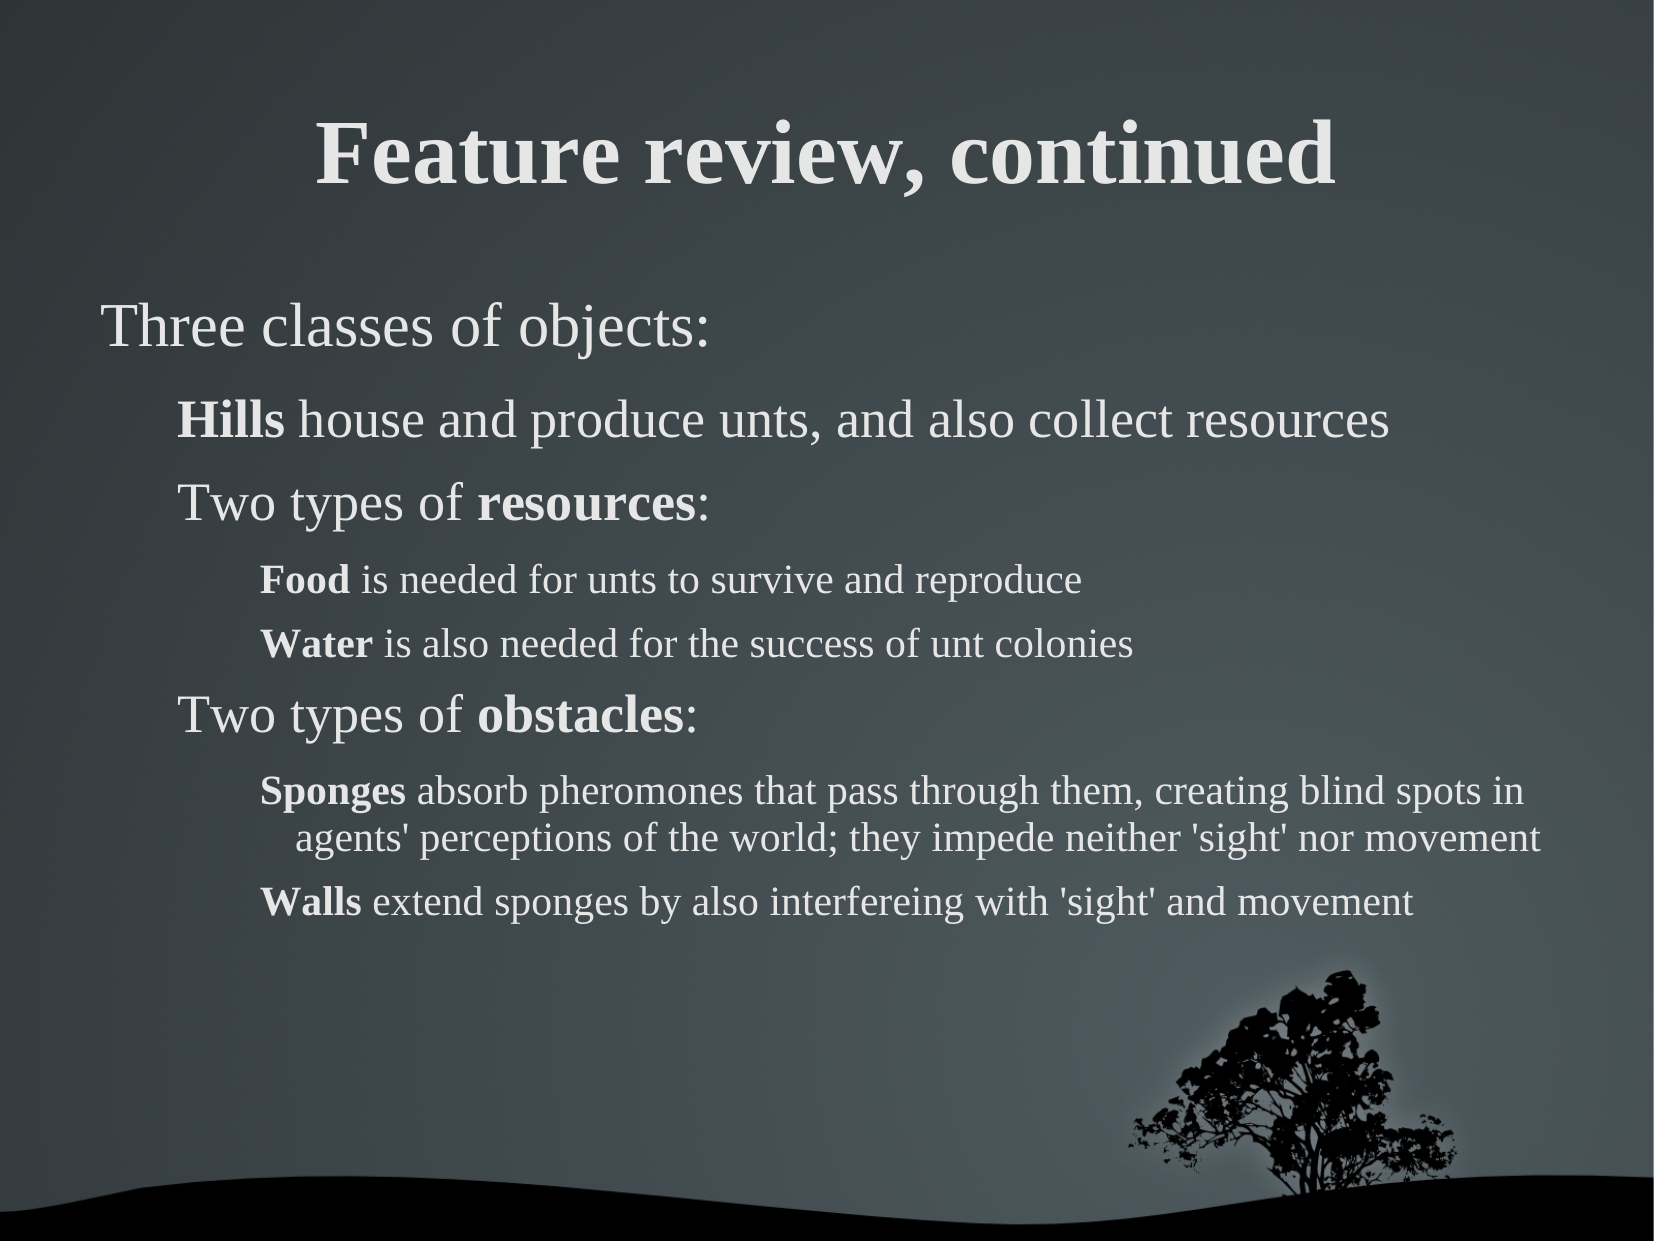

# Feature review, continued
Three classes of objects:
Hills house and produce unts, and also collect resources
Two types of resources:
Food is needed for unts to survive and reproduce
Water is also needed for the success of unt colonies
Two types of obstacles:
Sponges absorb pheromones that pass through them, creating blind spots in agents' perceptions of the world; they impede neither 'sight' nor movement
Walls extend sponges by also interfereing with 'sight' and movement